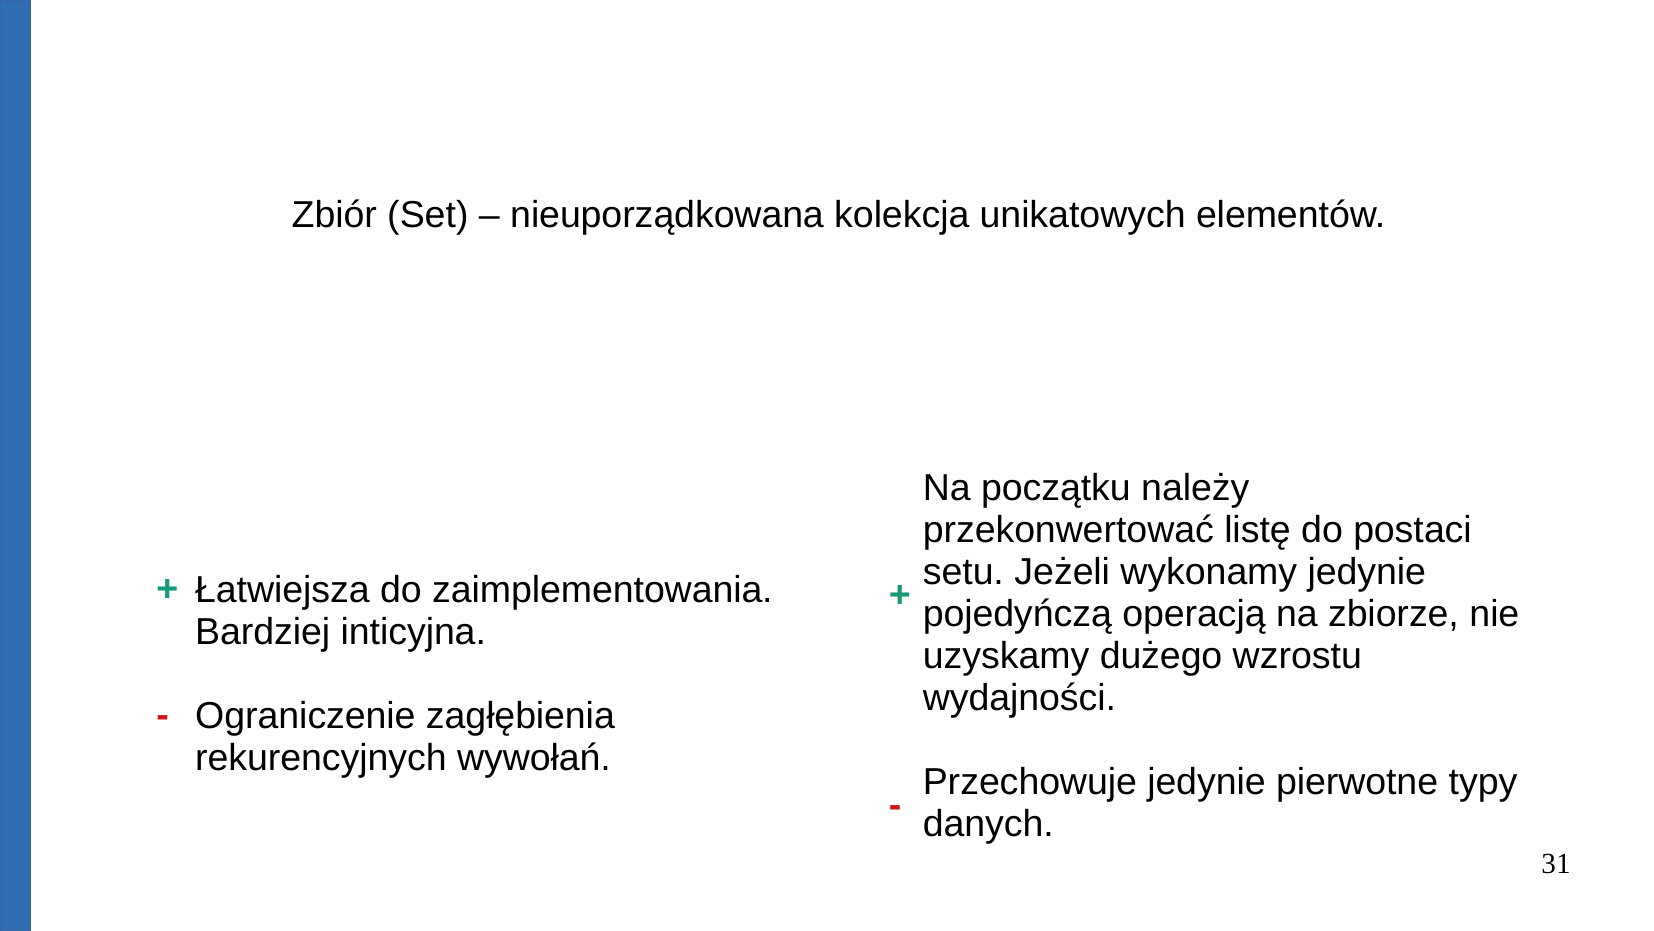

Zbiór (Set) – nieuporządkowana kolekcja unikatowych elementów.
Na początku należy przekonwertować listę do postaci setu. Jeżeli wykonamy jedynie pojedyńczą operacją na zbiorze, nie uzyskamy dużego wzrostu wydajności.
Przechowuje jedynie pierwotne typy danych.
+
-
Łatwiejsza do zaimplementowania. Bardziej inticyjna.
Ograniczenie zagłębienia rekurencyjnych wywołań.
+
-
31